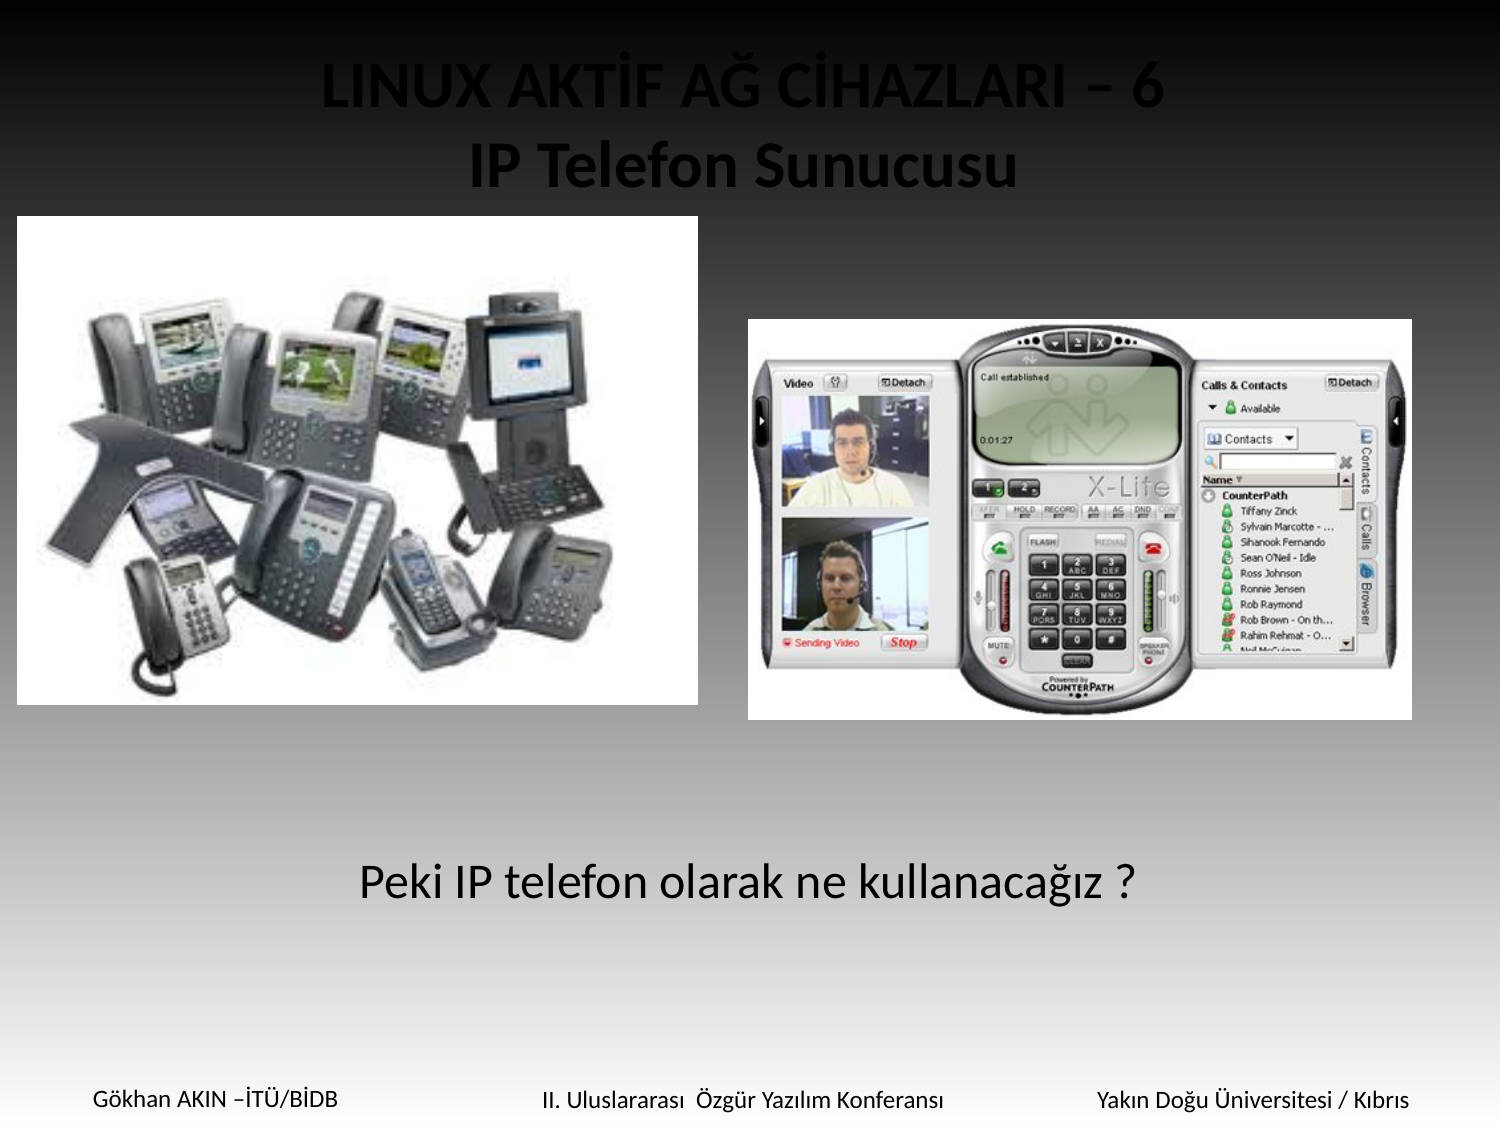

LINUX AKTİF AĞ CİHAZLARI – 6
IP Telefon Sunucusu
Peki IP telefon olarak ne kullanacağız ?